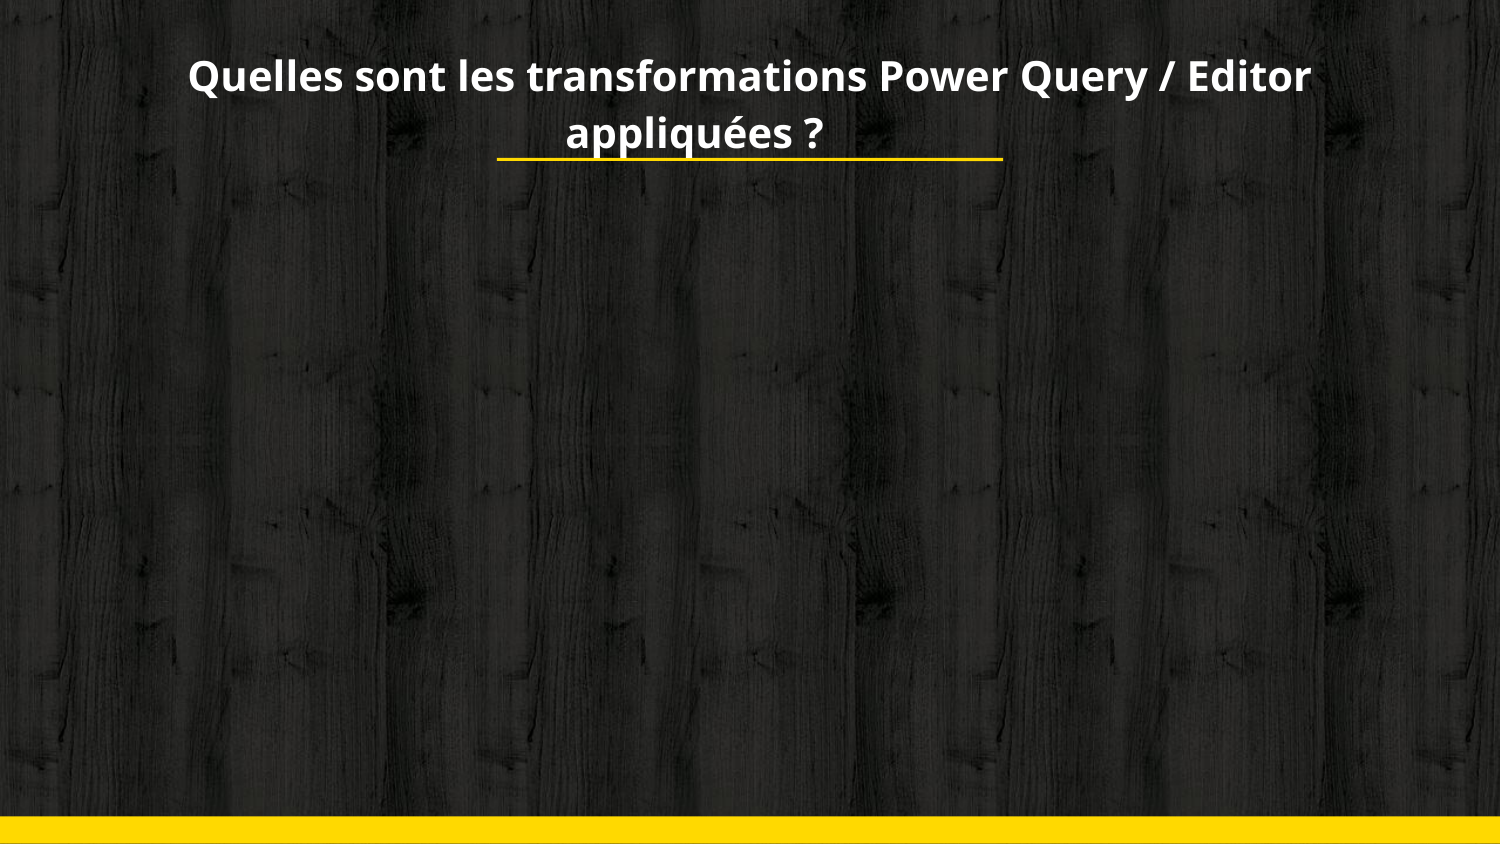

# Quelles sont les transformations Power Query / Editor appliquées ?